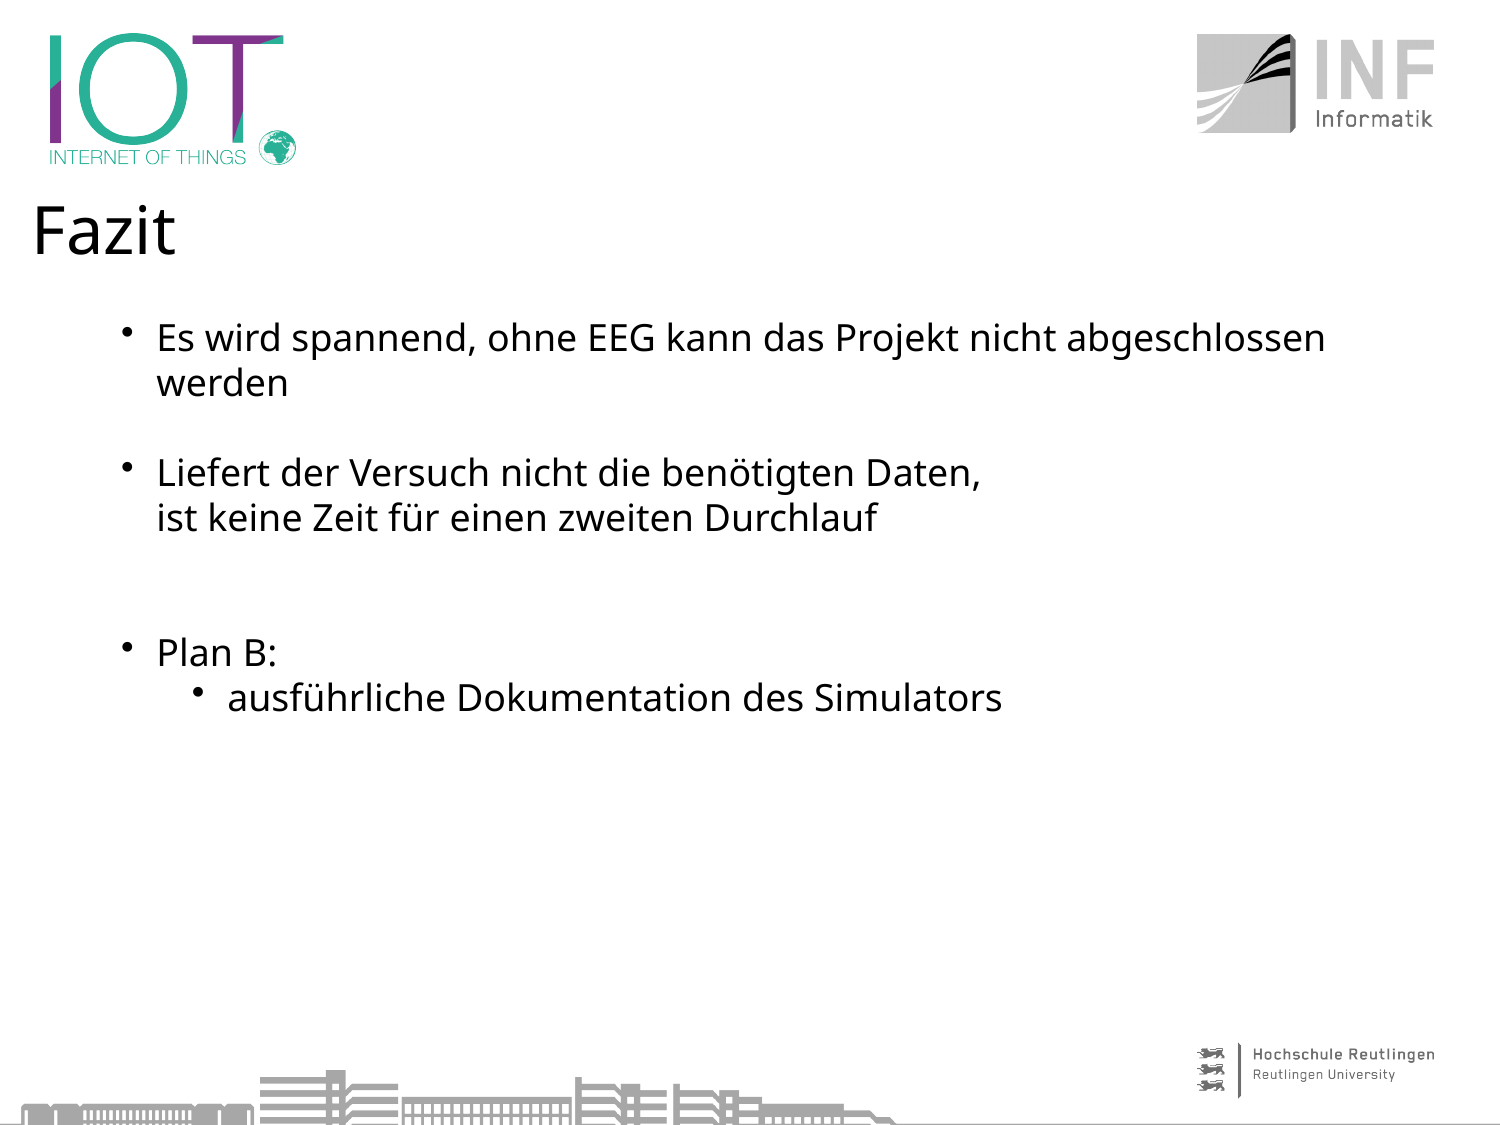

Fazit
Es wird spannend, ohne EEG kann das Projekt nicht abgeschlossen werden
Liefert der Versuch nicht die benötigten Daten,
ist keine Zeit für einen zweiten Durchlauf
Plan B:
ausführliche Dokumentation des Simulators